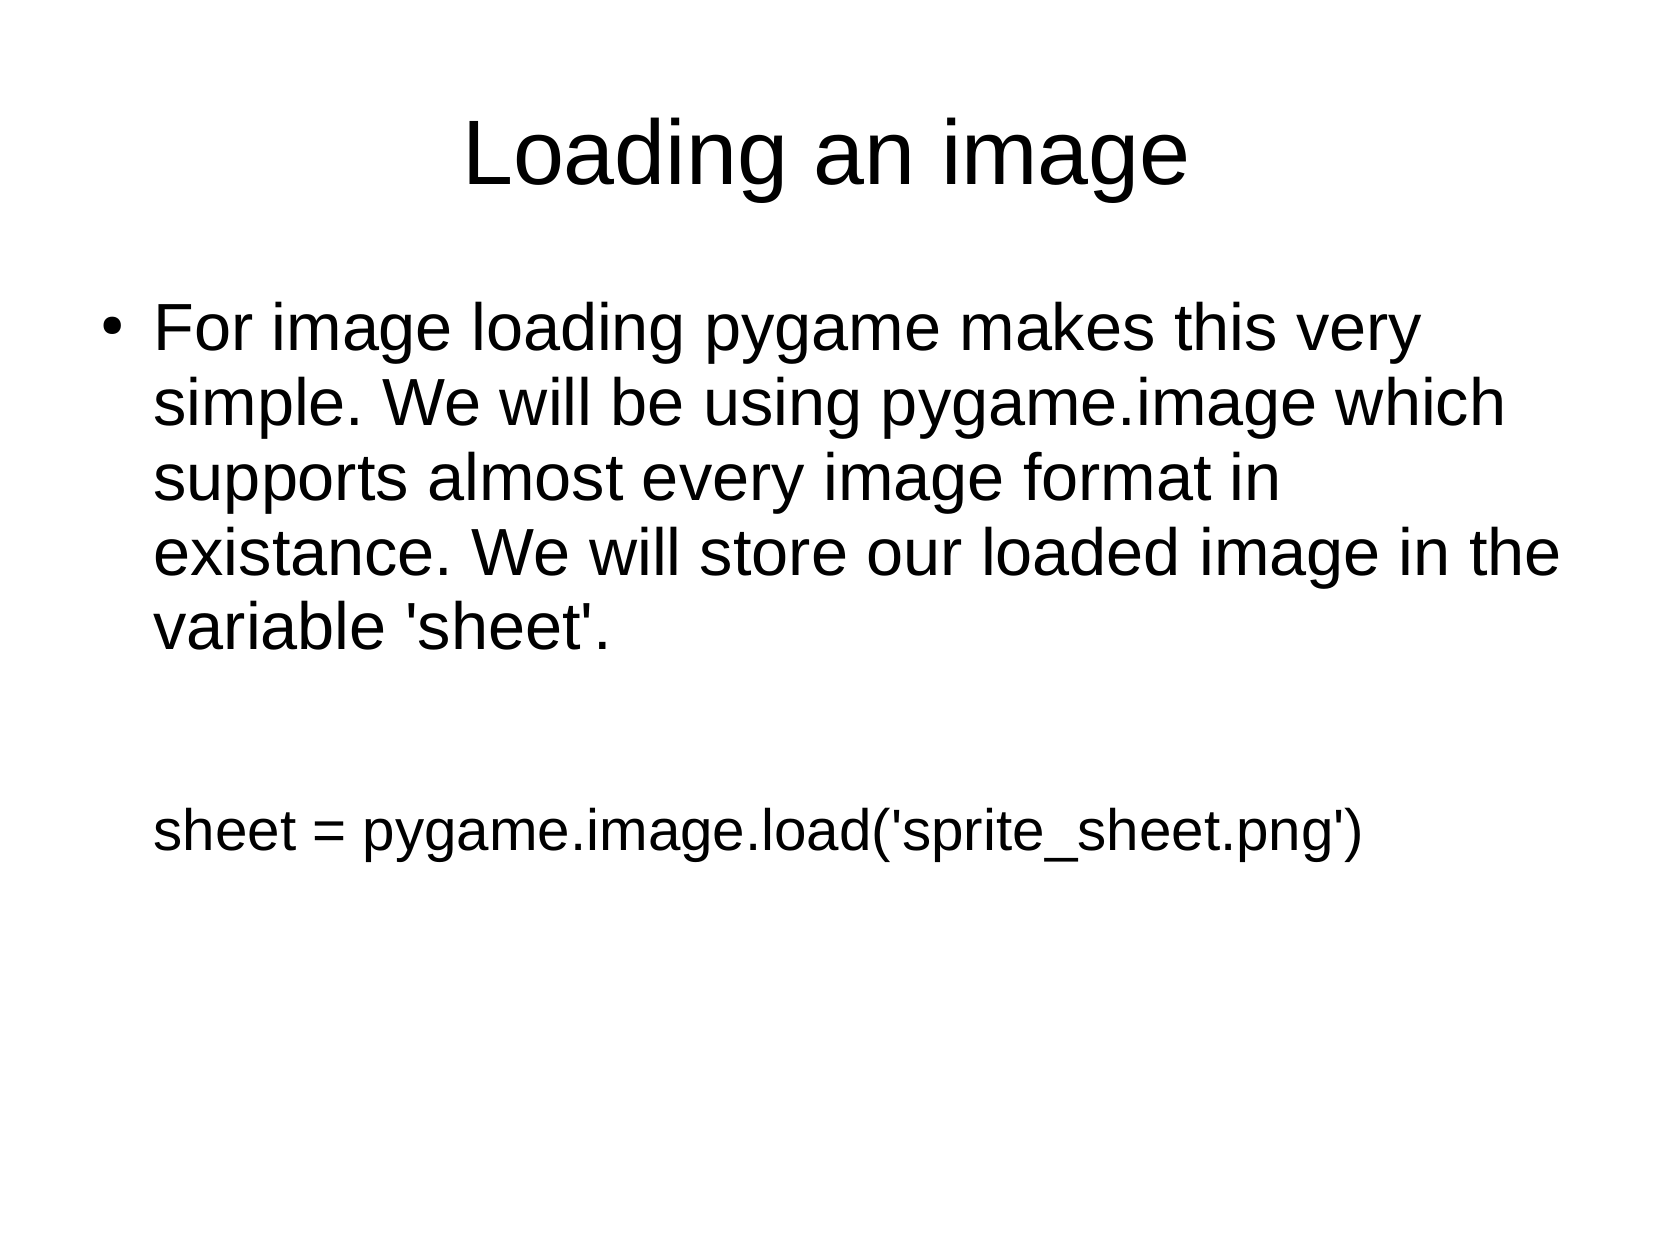

# Loading an image
For image loading pygame makes this very simple. We will be using pygame.image which supports almost every image format in existance. We will store our loaded image in the variable 'sheet'.
sheet = pygame.image.load('sprite_sheet.png')